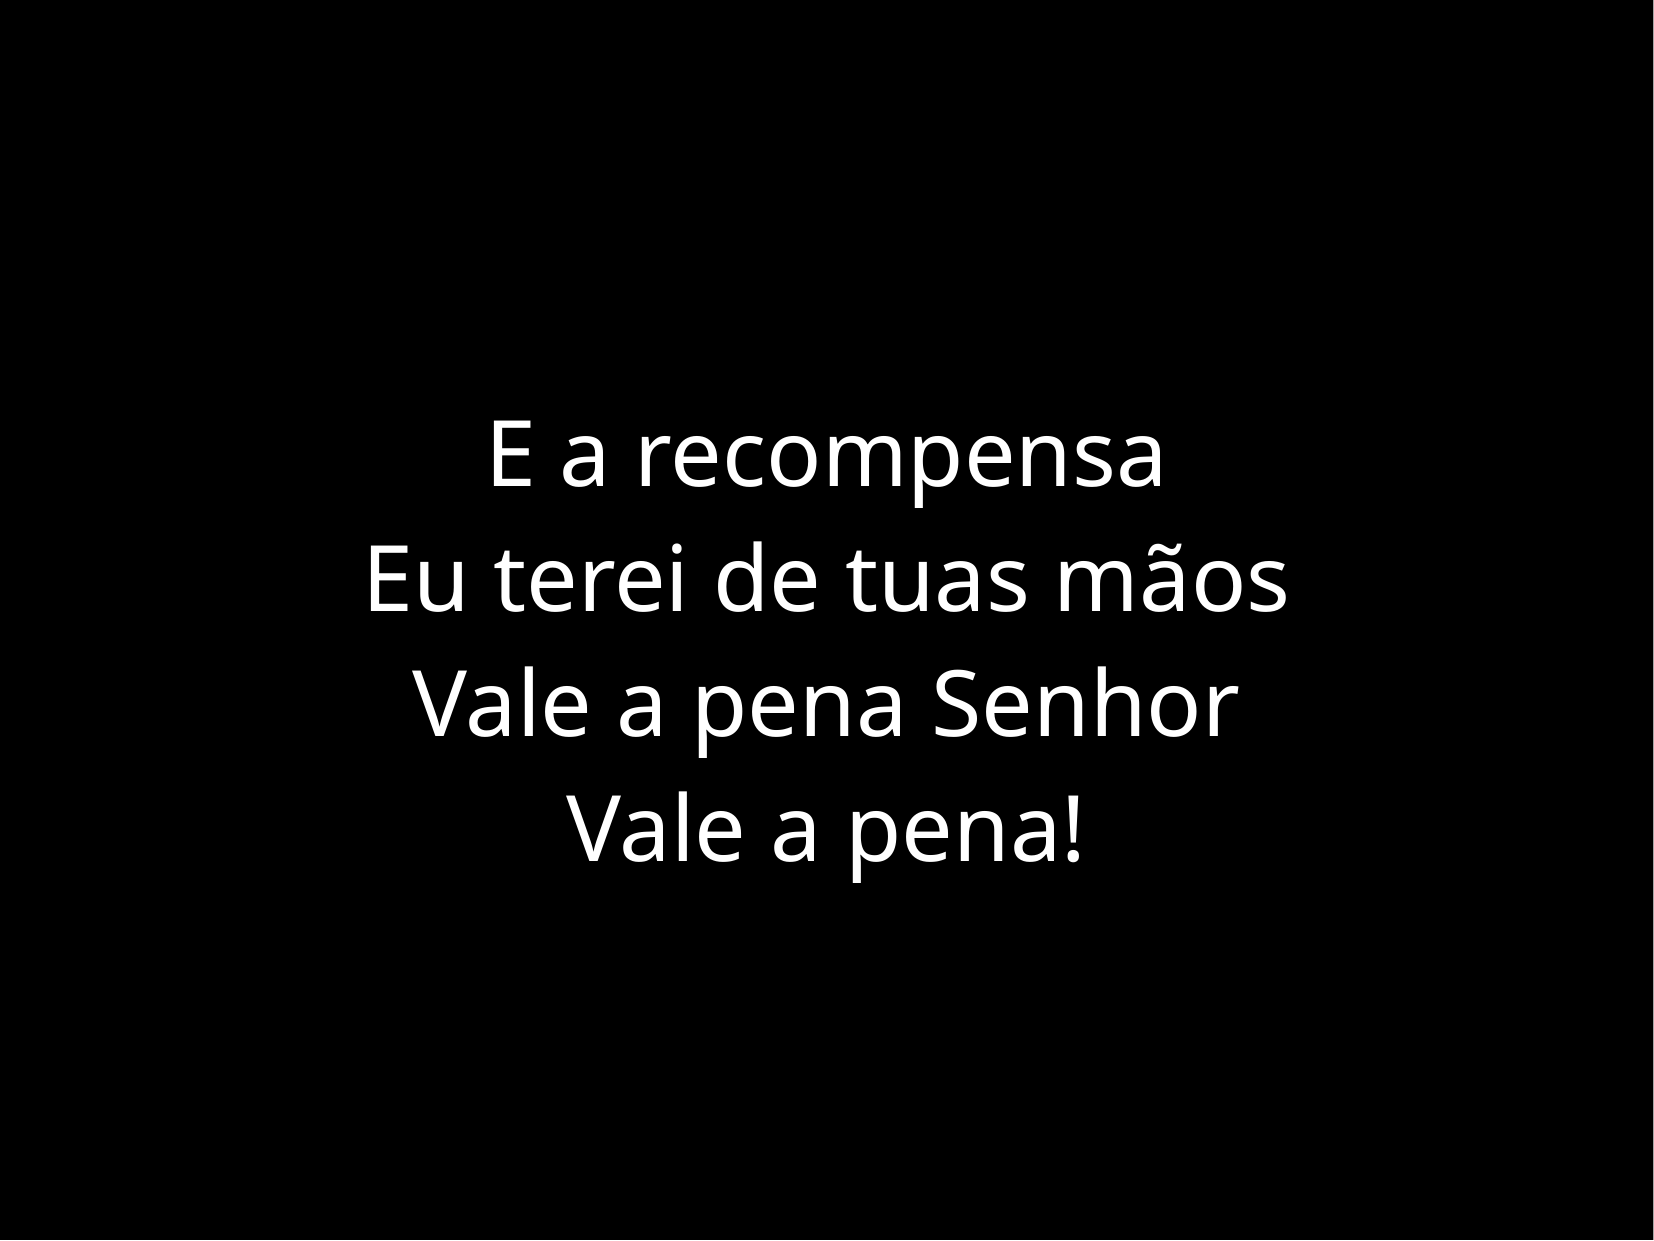

# E a recompensa Eu terei de tuas mãos Vale a pena Senhor Vale a pena!